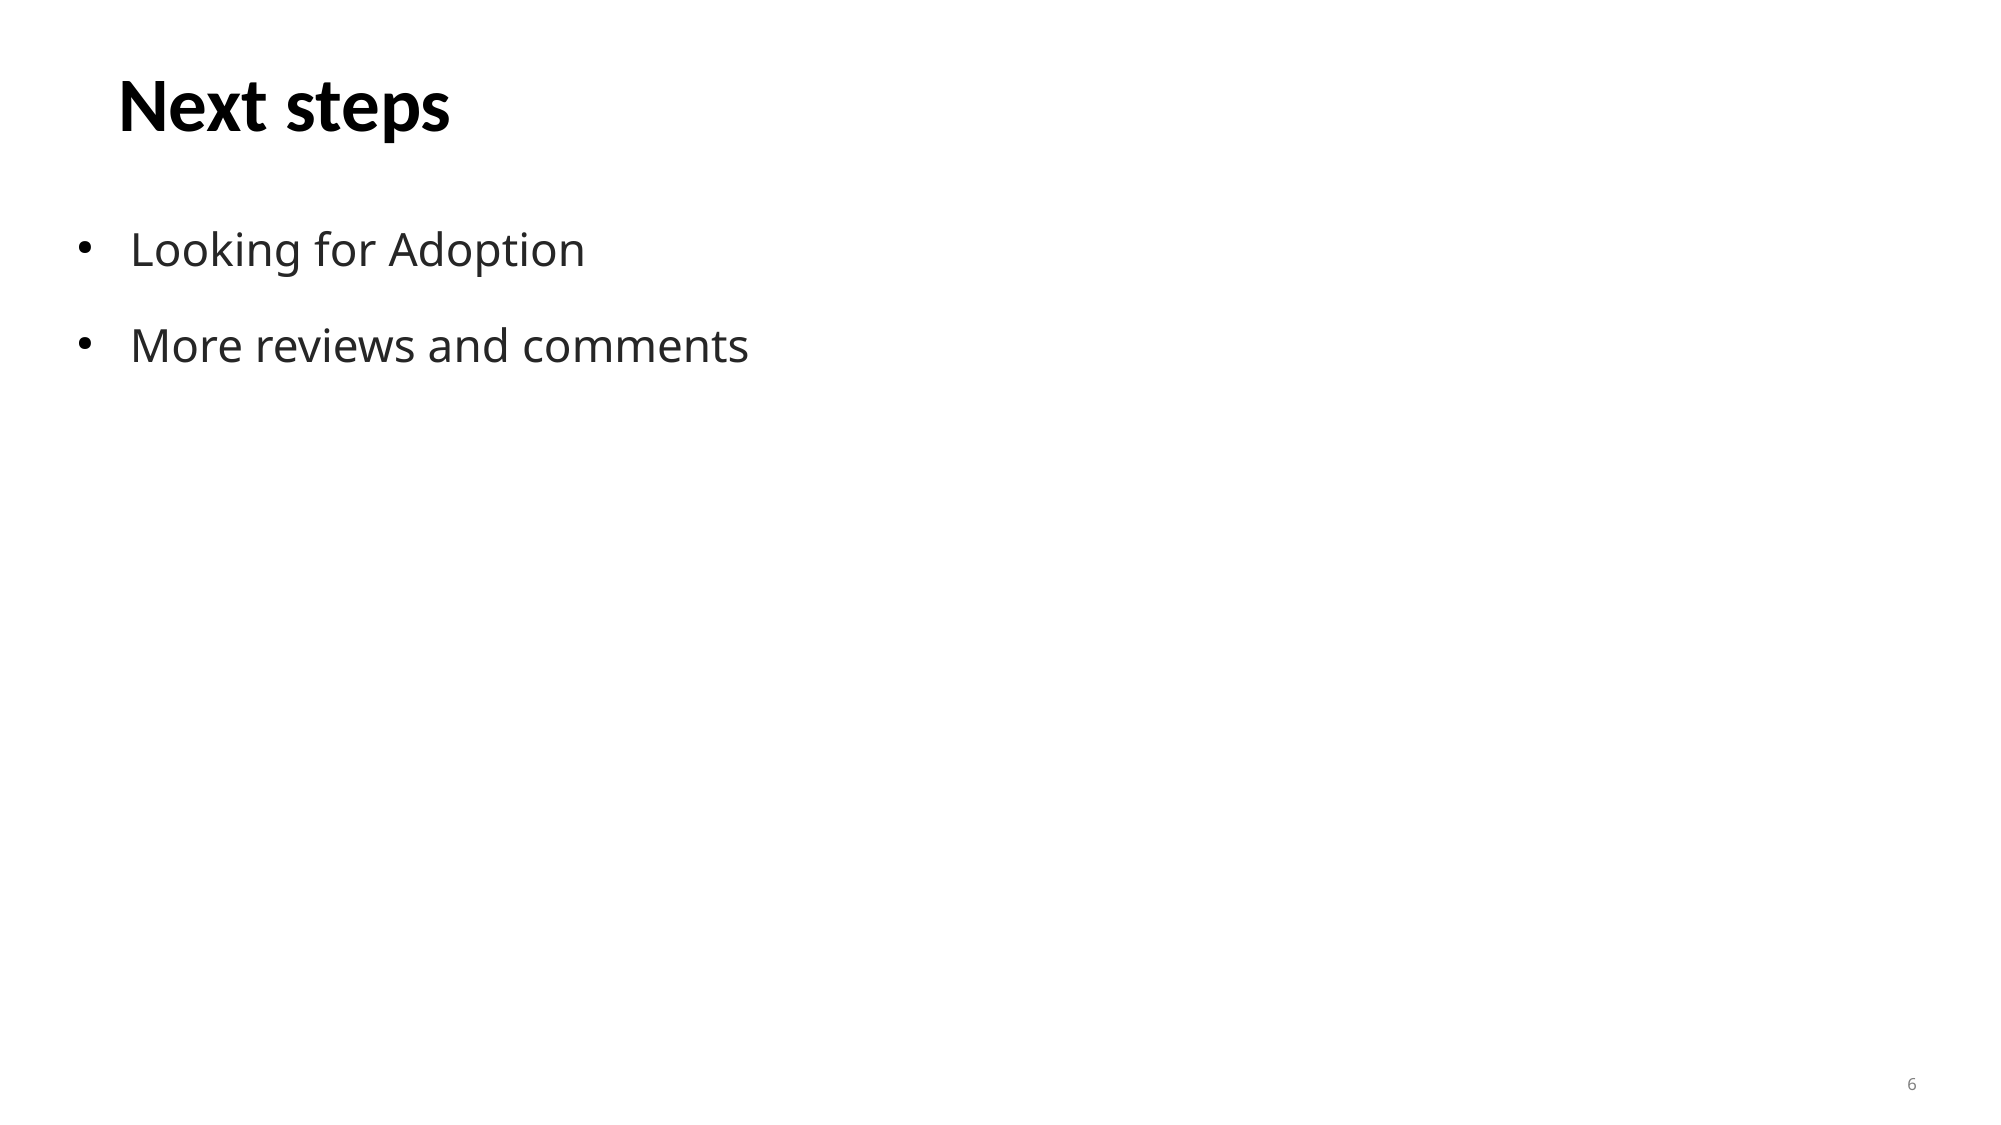

# Next steps
Looking for Adoption
More reviews and comments